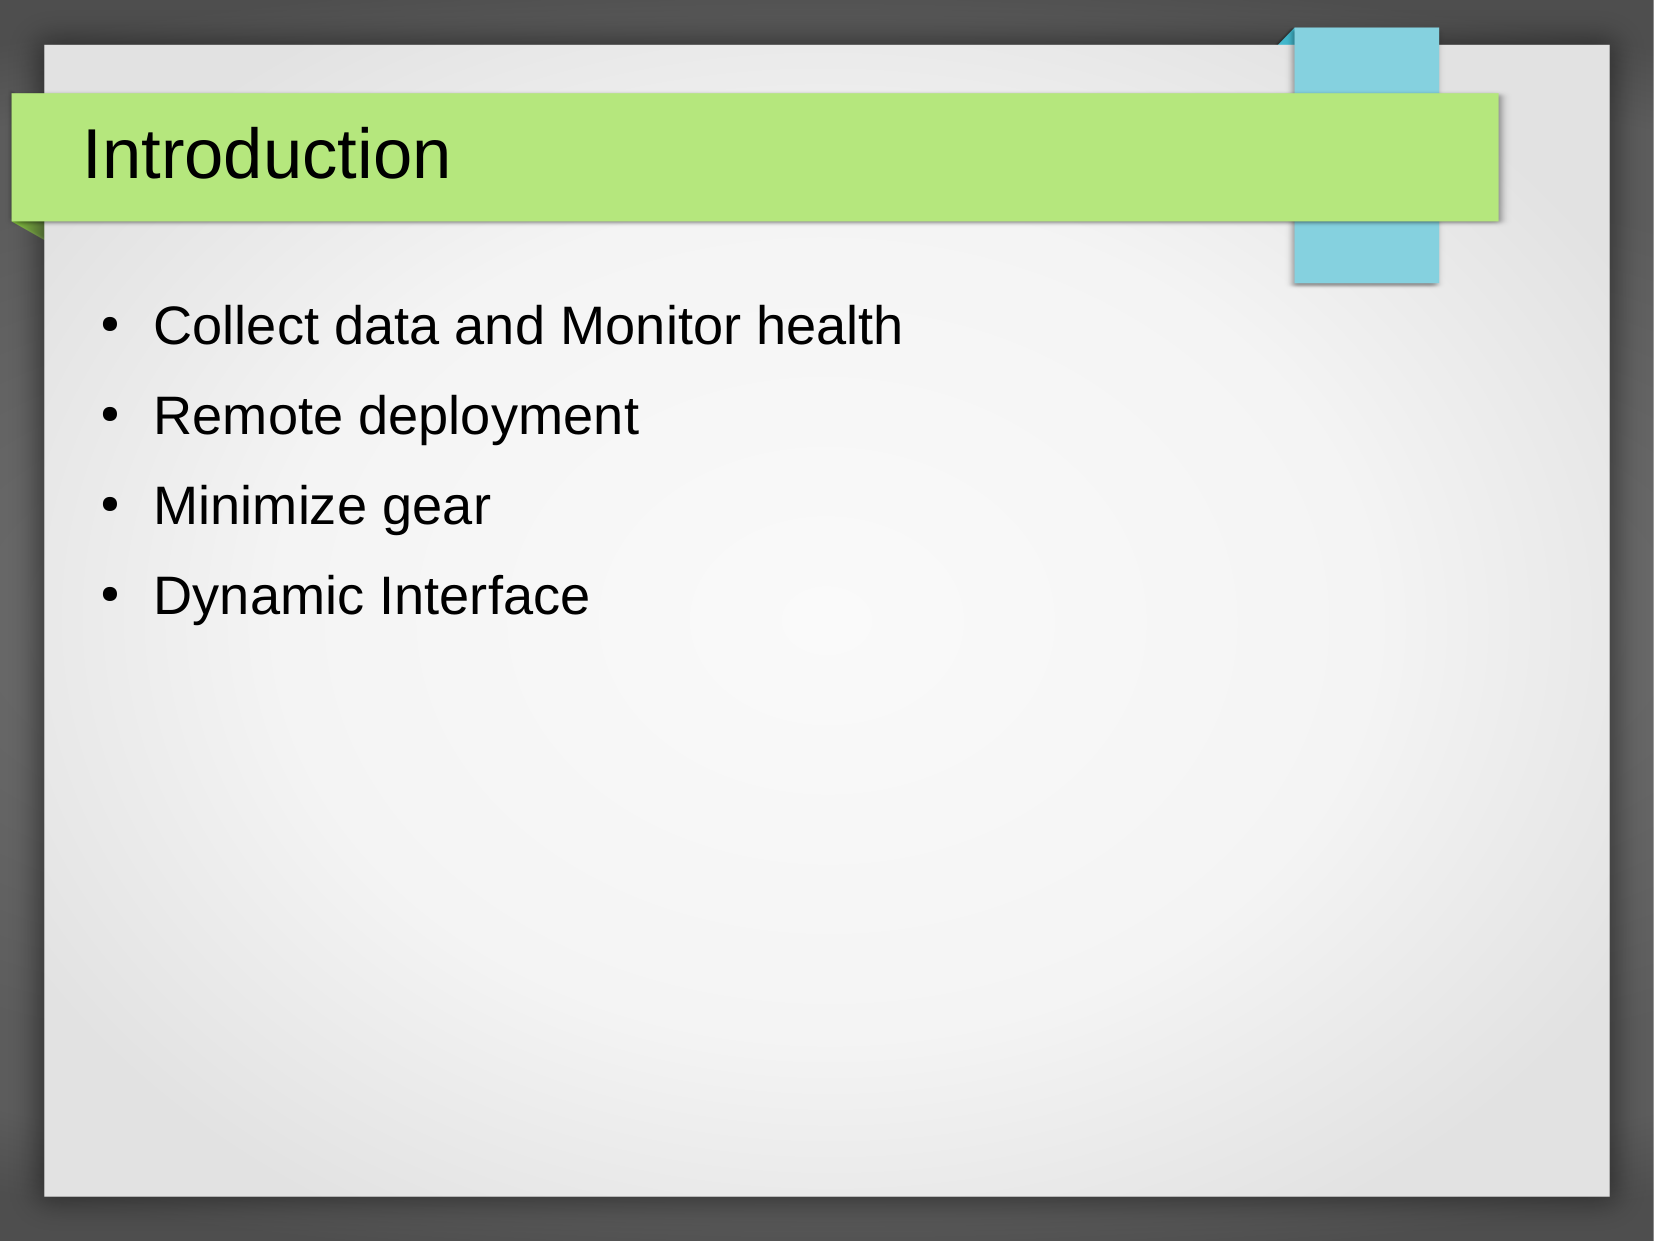

# Introduction
Collect data and Monitor health
Remote deployment
Minimize gear
Dynamic Interface